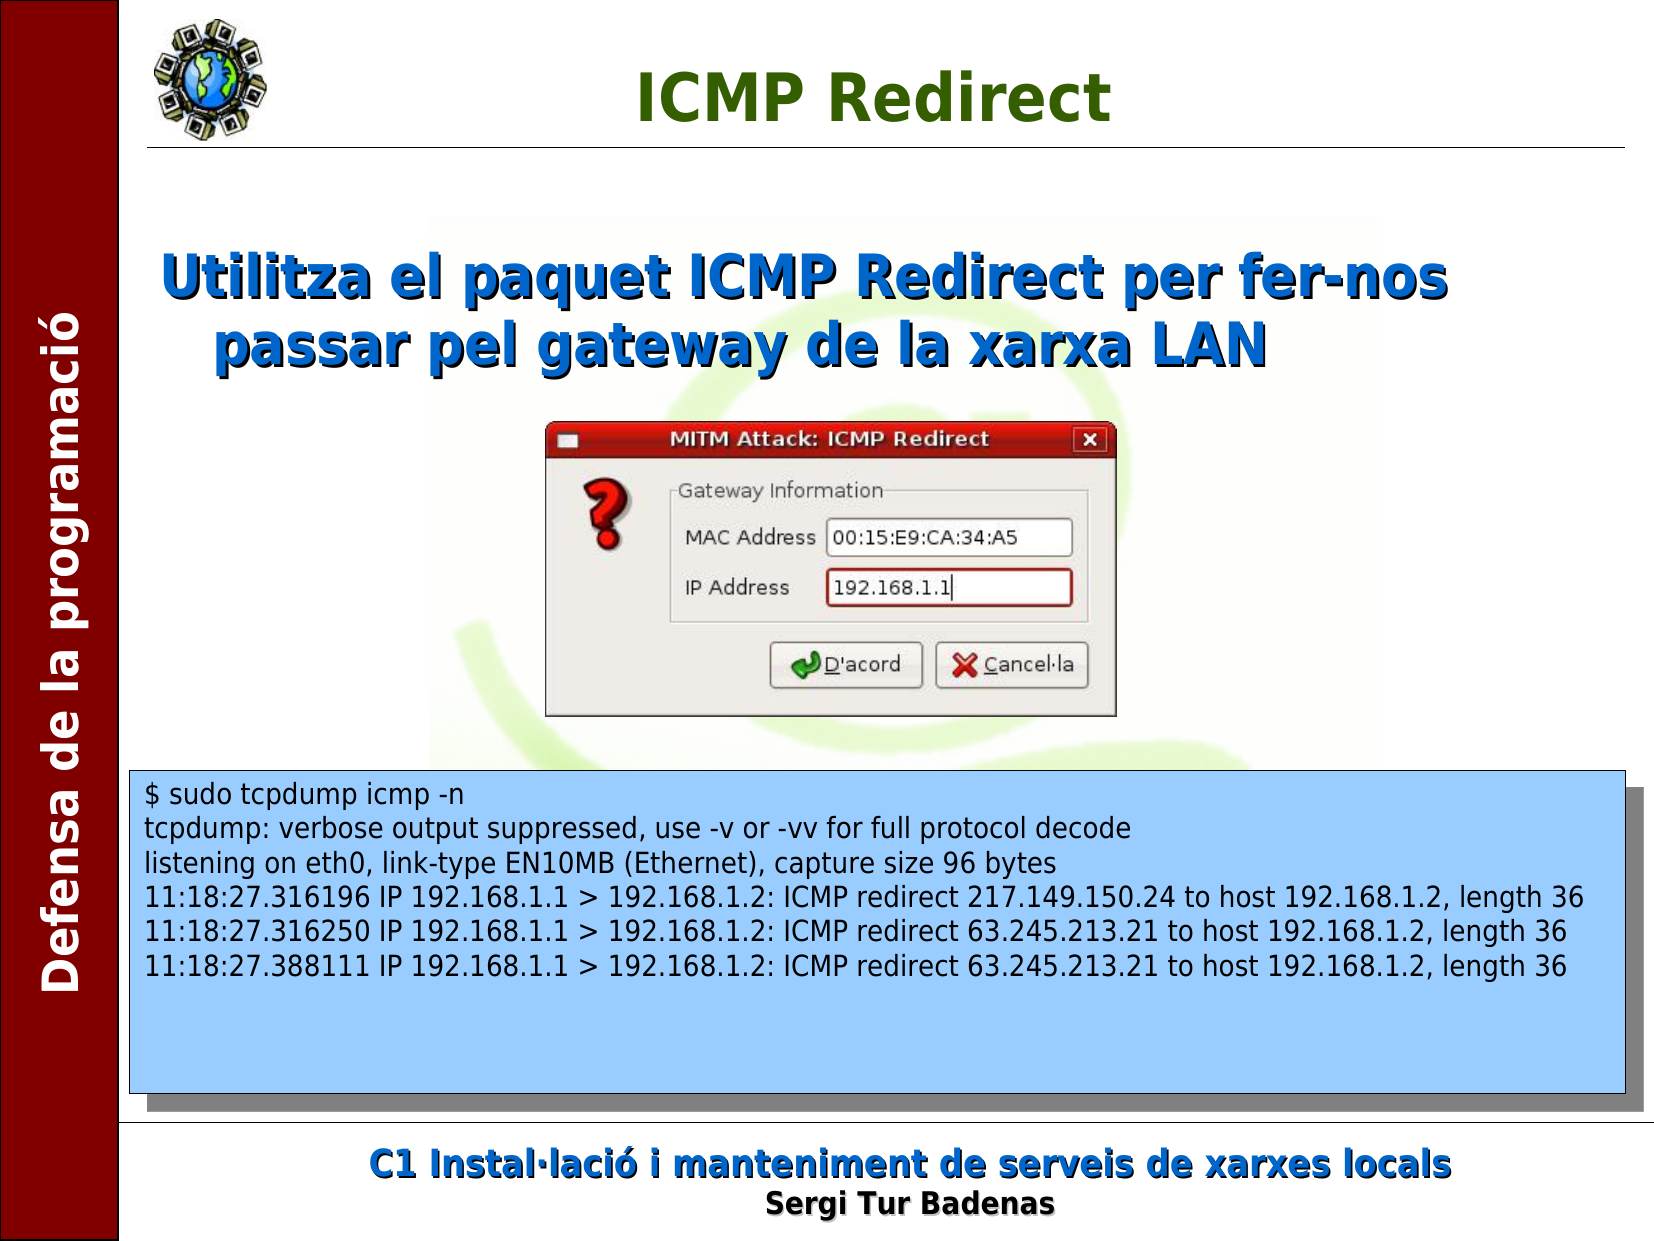

# ICMP Redirect
Utilitza el paquet ICMP Redirect per fer-nos passar pel gateway de la xarxa LAN
$ sudo tcpdump icmp -n
tcpdump: verbose output suppressed, use -v or -vv for full protocol decode
listening on eth0, link-type EN10MB (Ethernet), capture size 96 bytes
11:18:27.316196 IP 192.168.1.1 > 192.168.1.2: ICMP redirect 217.149.150.24 to host 192.168.1.2, length 36
11:18:27.316250 IP 192.168.1.1 > 192.168.1.2: ICMP redirect 63.245.213.21 to host 192.168.1.2, length 36
11:18:27.388111 IP 192.168.1.1 > 192.168.1.2: ICMP redirect 63.245.213.21 to host 192.168.1.2, length 36